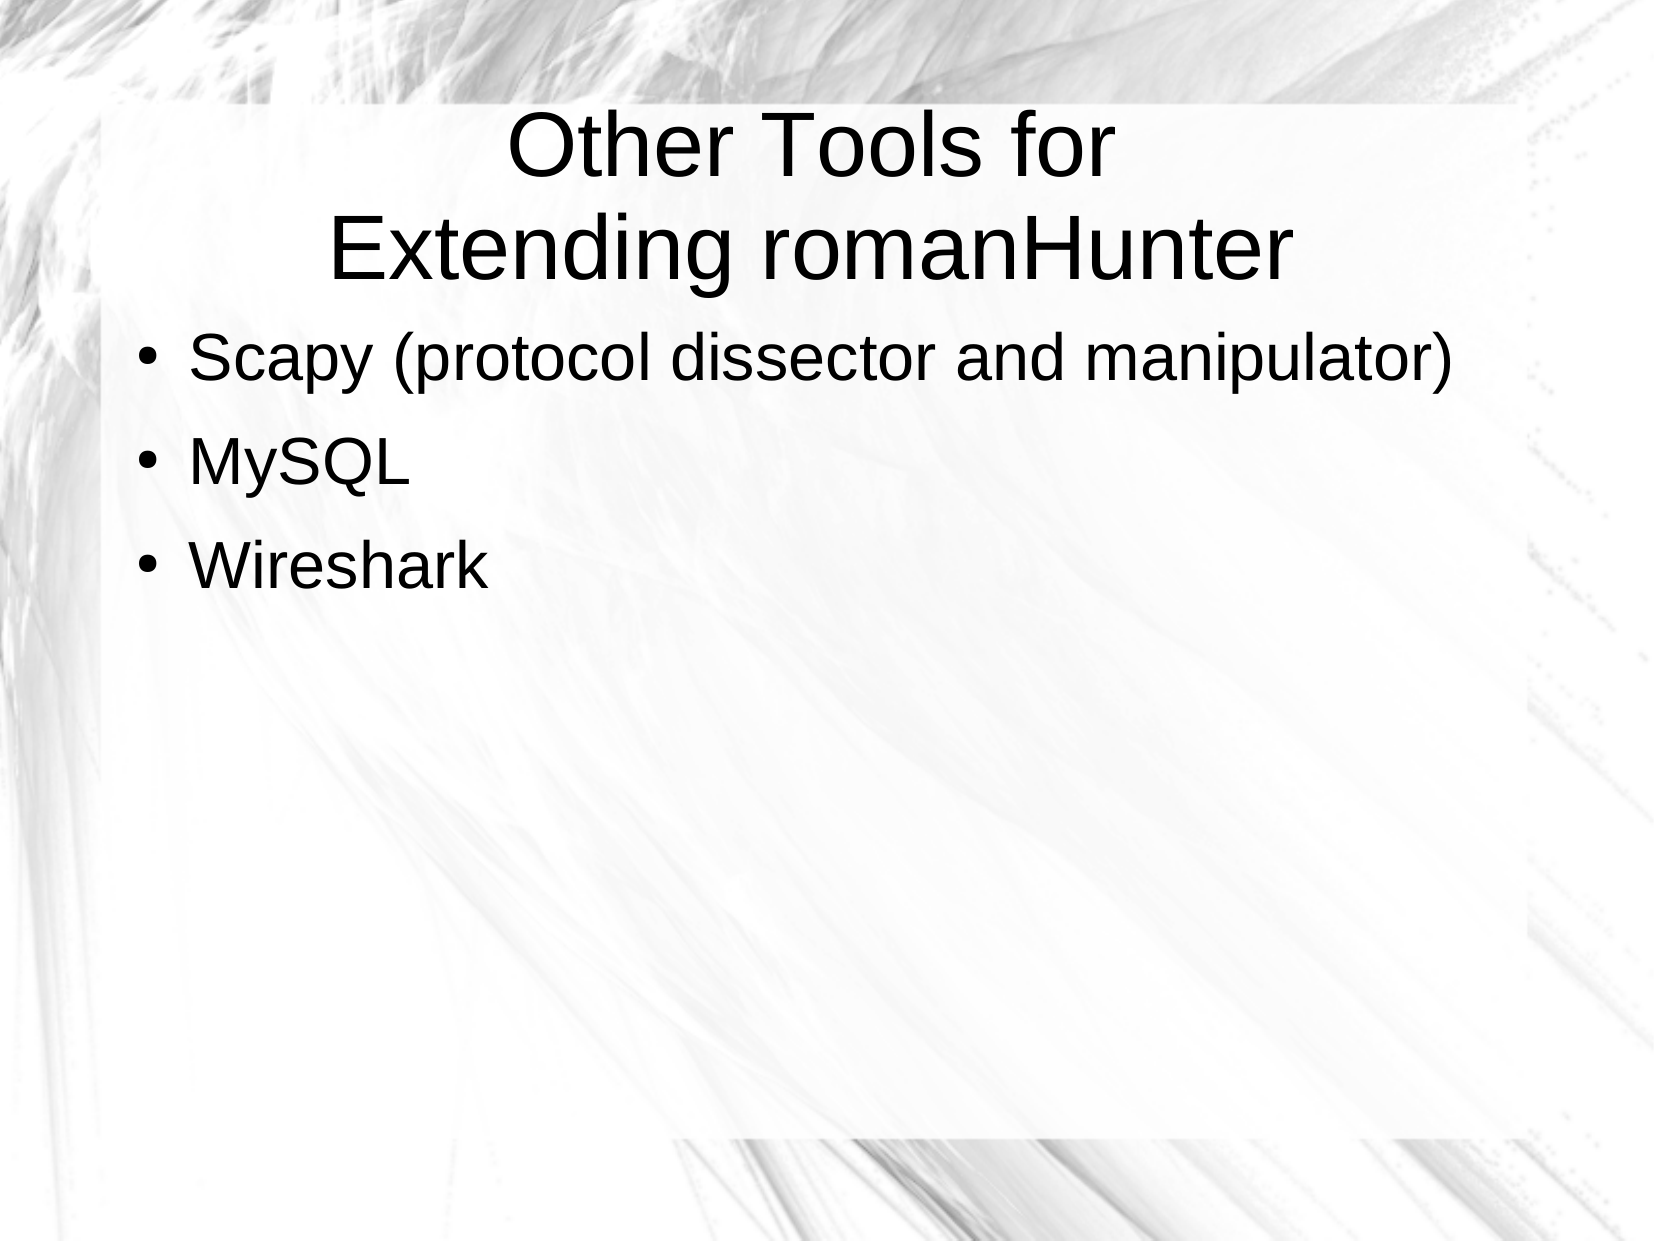

# Other Tools for Extending romanHunter
Scapy (protocol dissector and manipulator)
MySQL
Wireshark